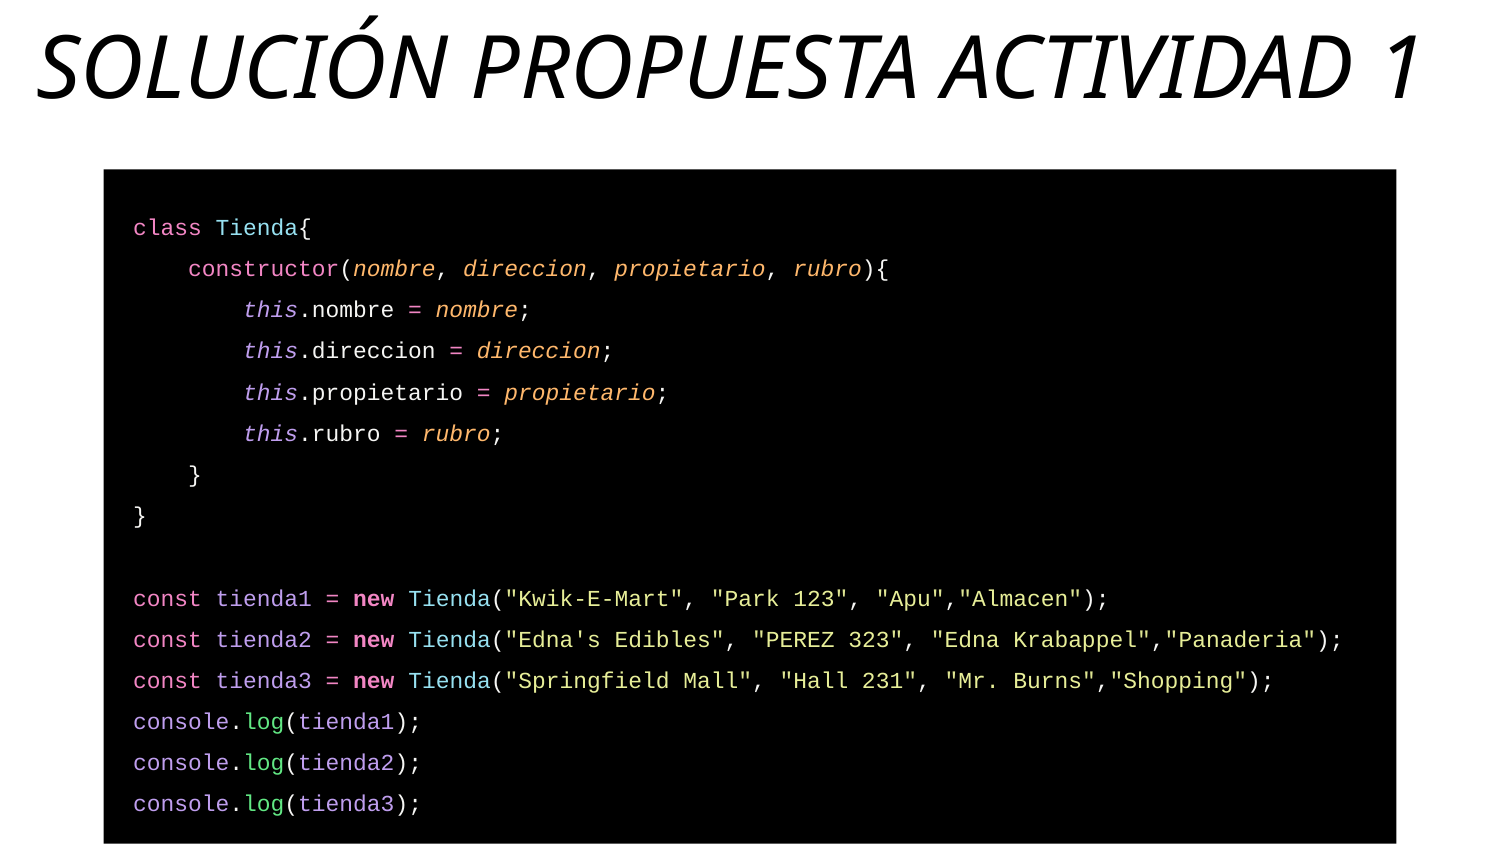

SOLUCIÓN PROPUESTA ACTIVIDAD 1
class Tienda{
 constructor(nombre, direccion, propietario, rubro){
 this.nombre = nombre;
 this.direccion = direccion;
 this.propietario = propietario;
 this.rubro = rubro;
 }
}
const tienda1 = new Tienda("Kwik-E-Mart", "Park 123", "Apu","Almacen");
const tienda2 = new Tienda("Edna's Edibles", "PEREZ 323", "Edna Krabappel","Panaderia");
const tienda3 = new Tienda("Springfield Mall", "Hall 231", "Mr. Burns","Shopping");
console.log(tienda1);
console.log(tienda2);
console.log(tienda3);